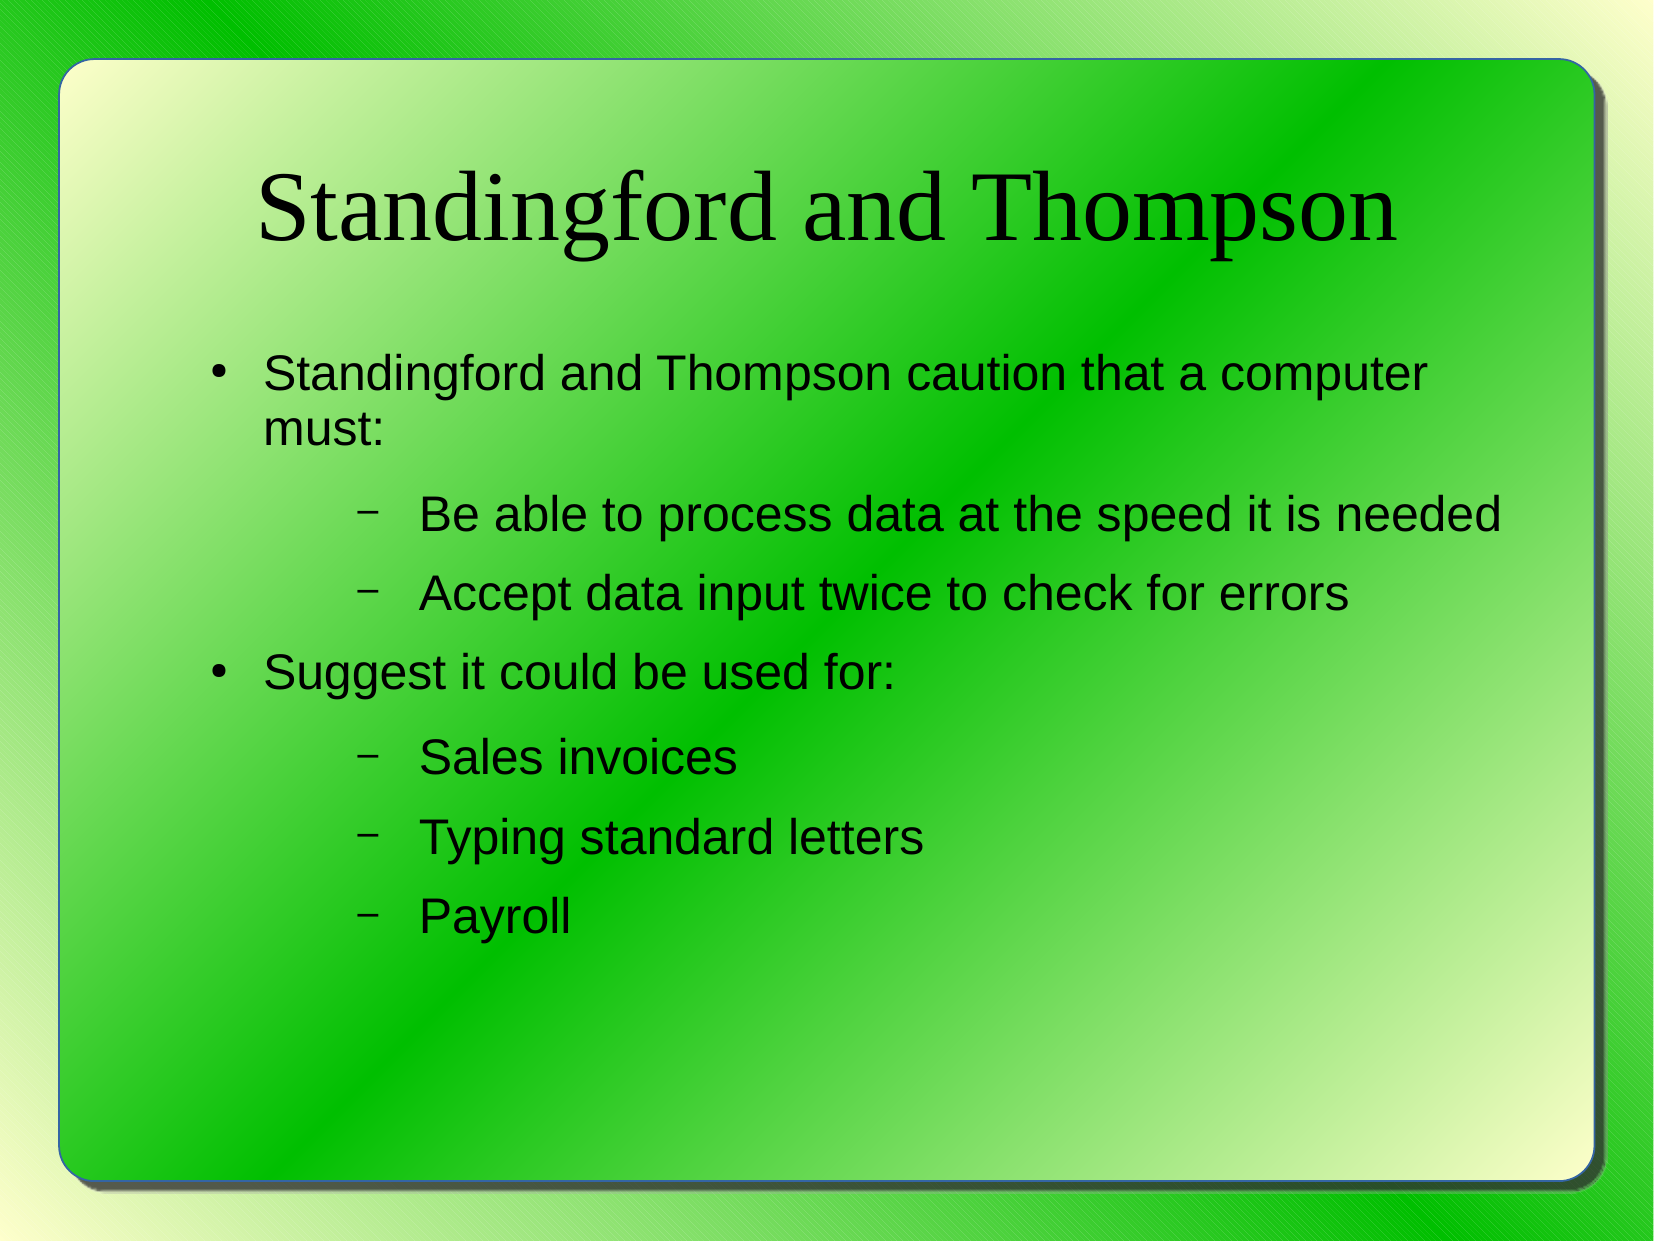

# Standingford and Thompson
Standingford and Thompson caution that a computer must:
 Be able to process data at the speed it is needed
 Accept data input twice to check for errors
Suggest it could be used for:
 Sales invoices
 Typing standard letters
 Payroll